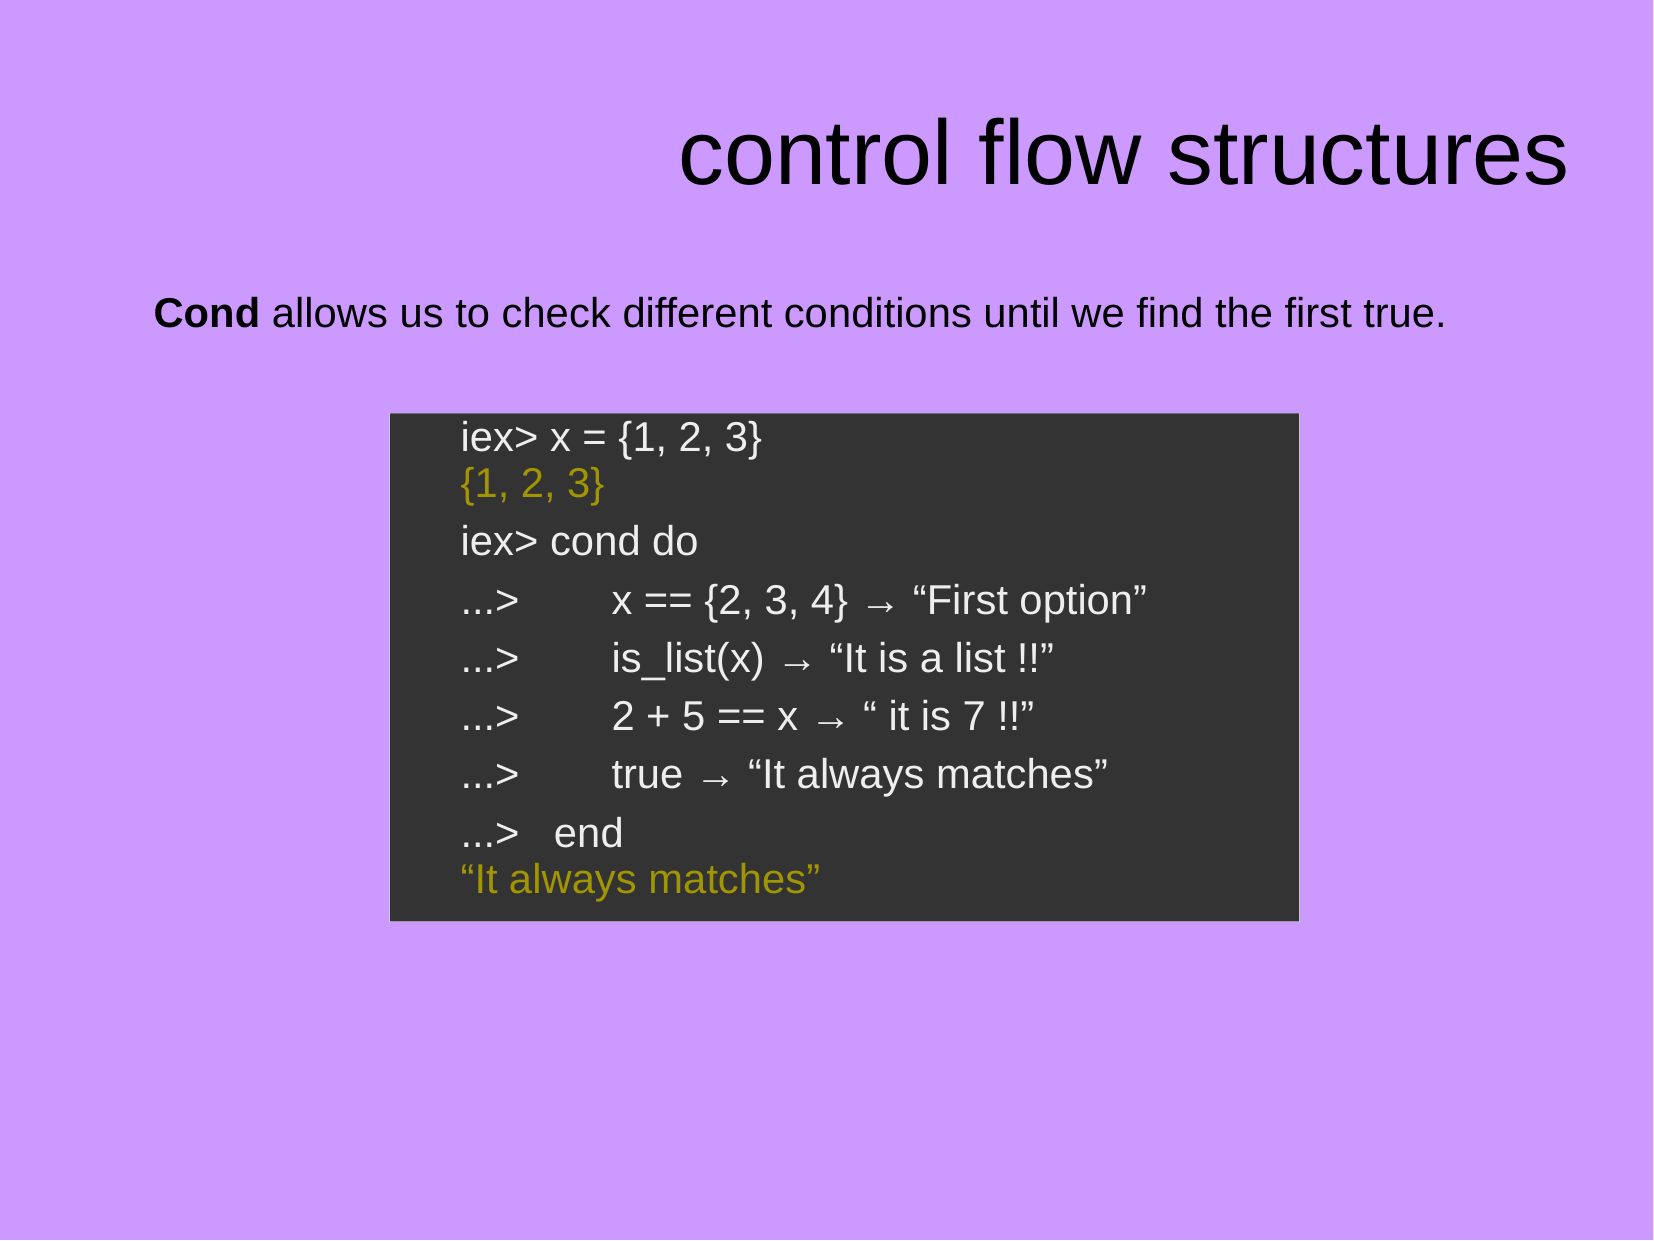

# control flow structures
Cond allows us to check different conditions until we find the first true.
iex> x = {1, 2, 3}
{1, 2, 3}
iex> cond do
...> x == {2, 3, 4} → “First option”
...> is_list(x) → “It is a list !!”
...> 2 + 5 == x → “ it is 7 !!”
...> true → “It always matches”
...> end
“It always matches”